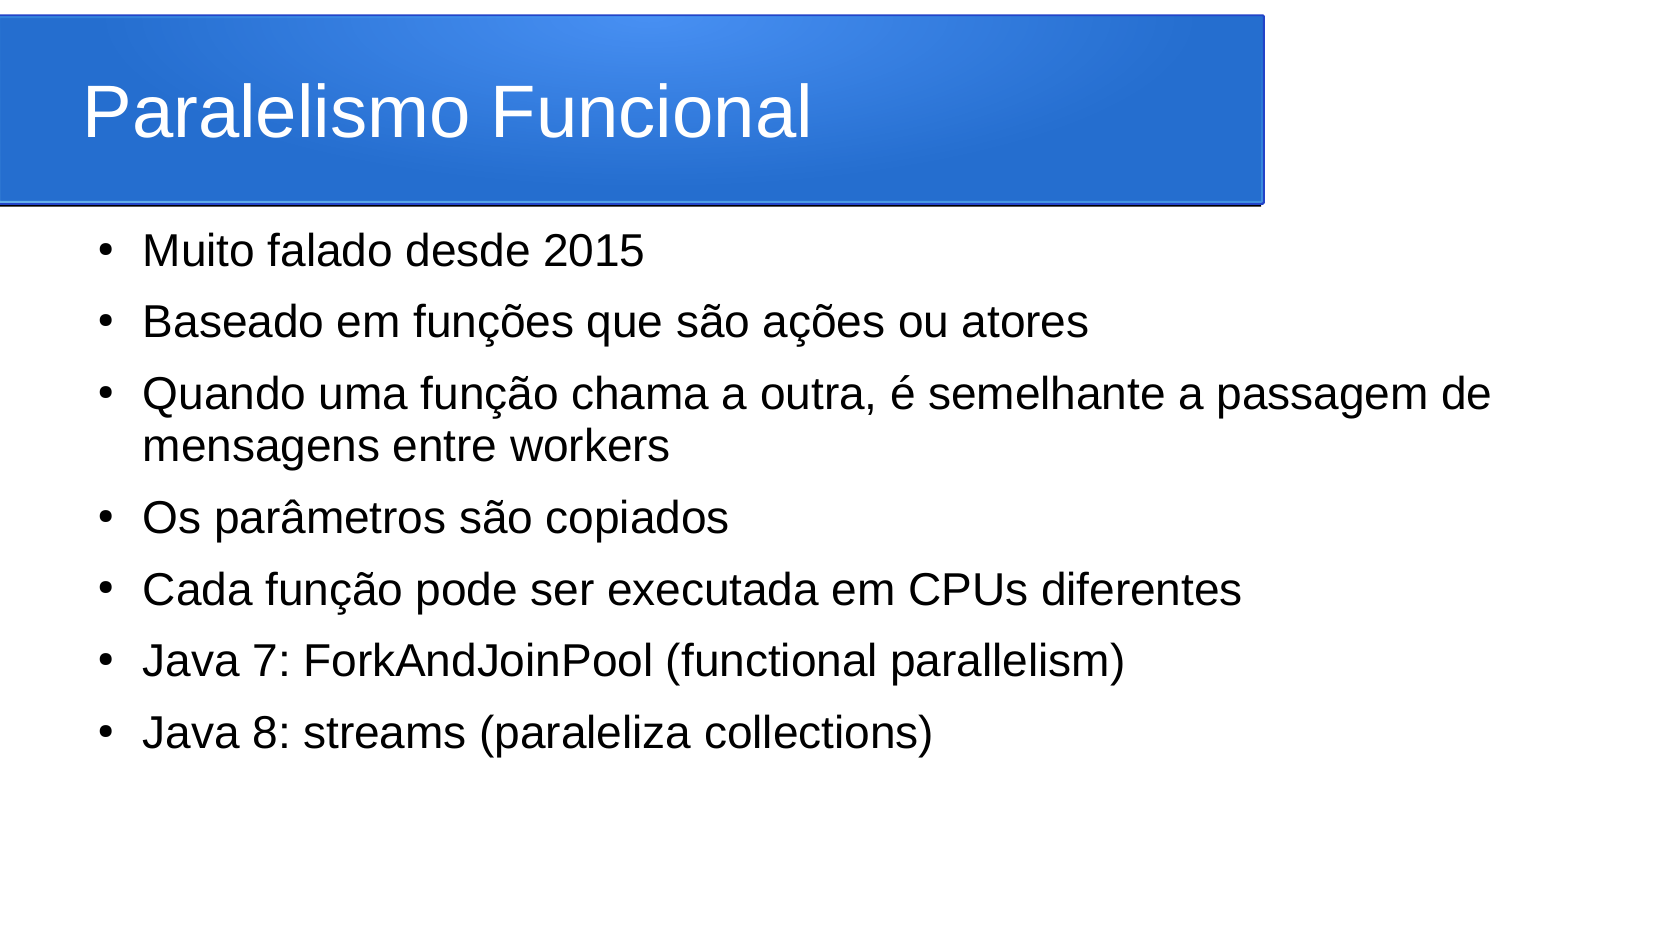

# Paralelismo Funcional
Muito falado desde 2015
Baseado em funções que são ações ou atores
Quando uma função chama a outra, é semelhante a passagem de mensagens entre workers
Os parâmetros são copiados
Cada função pode ser executada em CPUs diferentes
Java 7: ForkAndJoinPool (functional parallelism)
Java 8: streams (paraleliza collections)